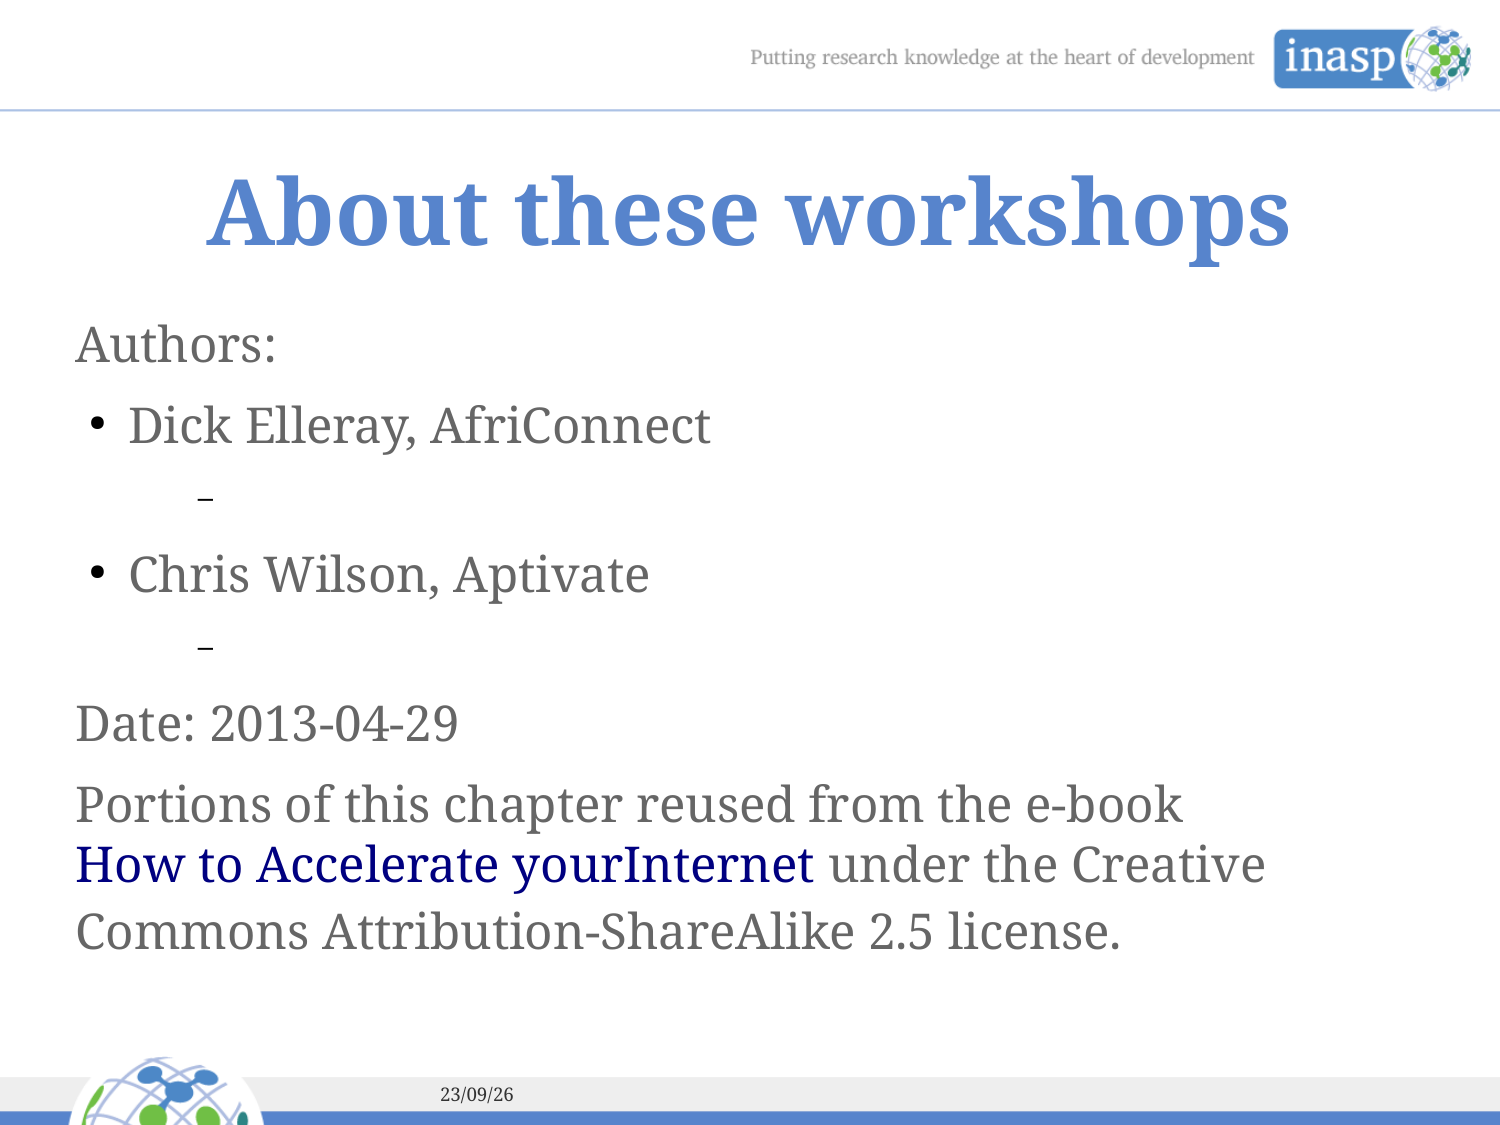

# About these workshops
Authors:
Dick Elleray, AfriConnect
Chris Wilson, Aptivate
Date: 2013-04-29
Portions of this chapter reused from the e-book How to Accelerate your
Internet under the Creative Commons Attribution-ShareAlike 2.5 license.